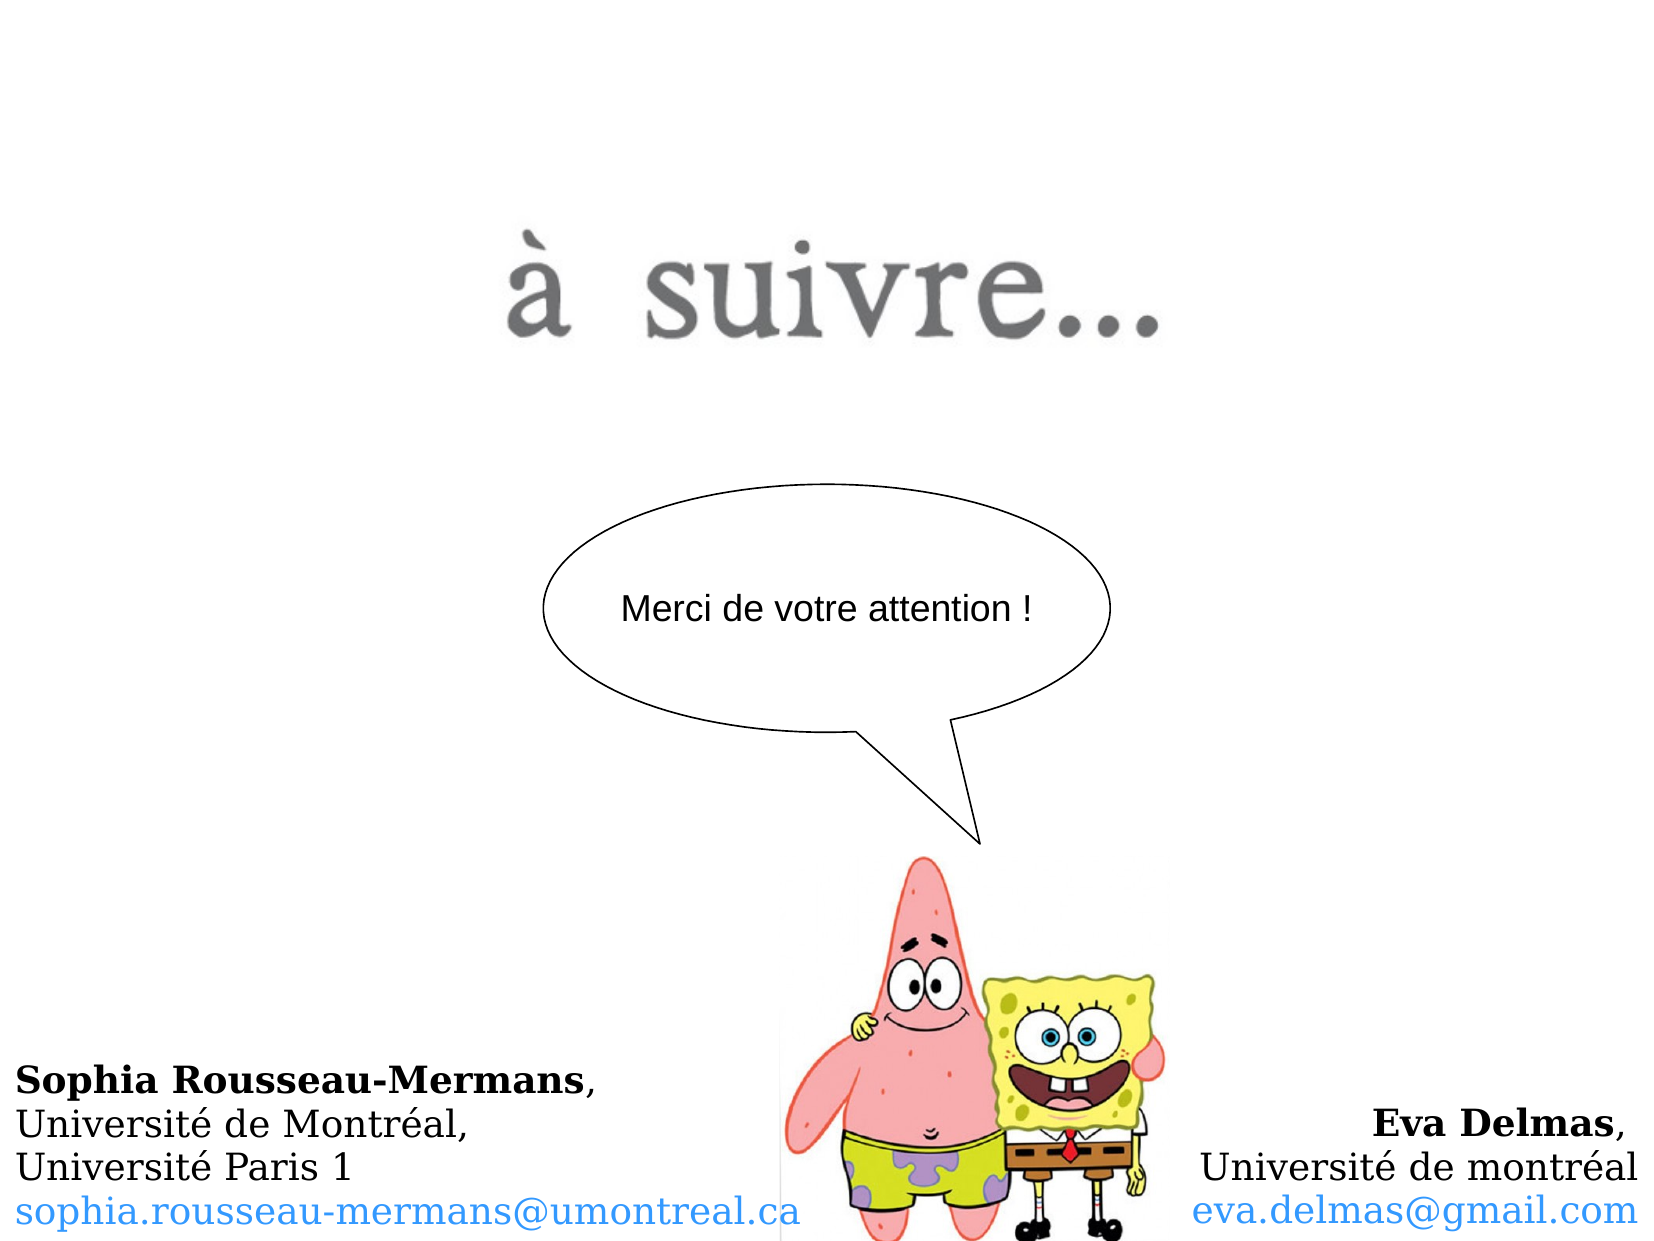

Merci de votre attention !
Sophia Rousseau-Mermans,
Université de Montréal,
Université Paris 1
sophia.rousseau-mermans@umontreal.ca
Eva Delmas,
Université de montréal
eva.delmas@gmail.com